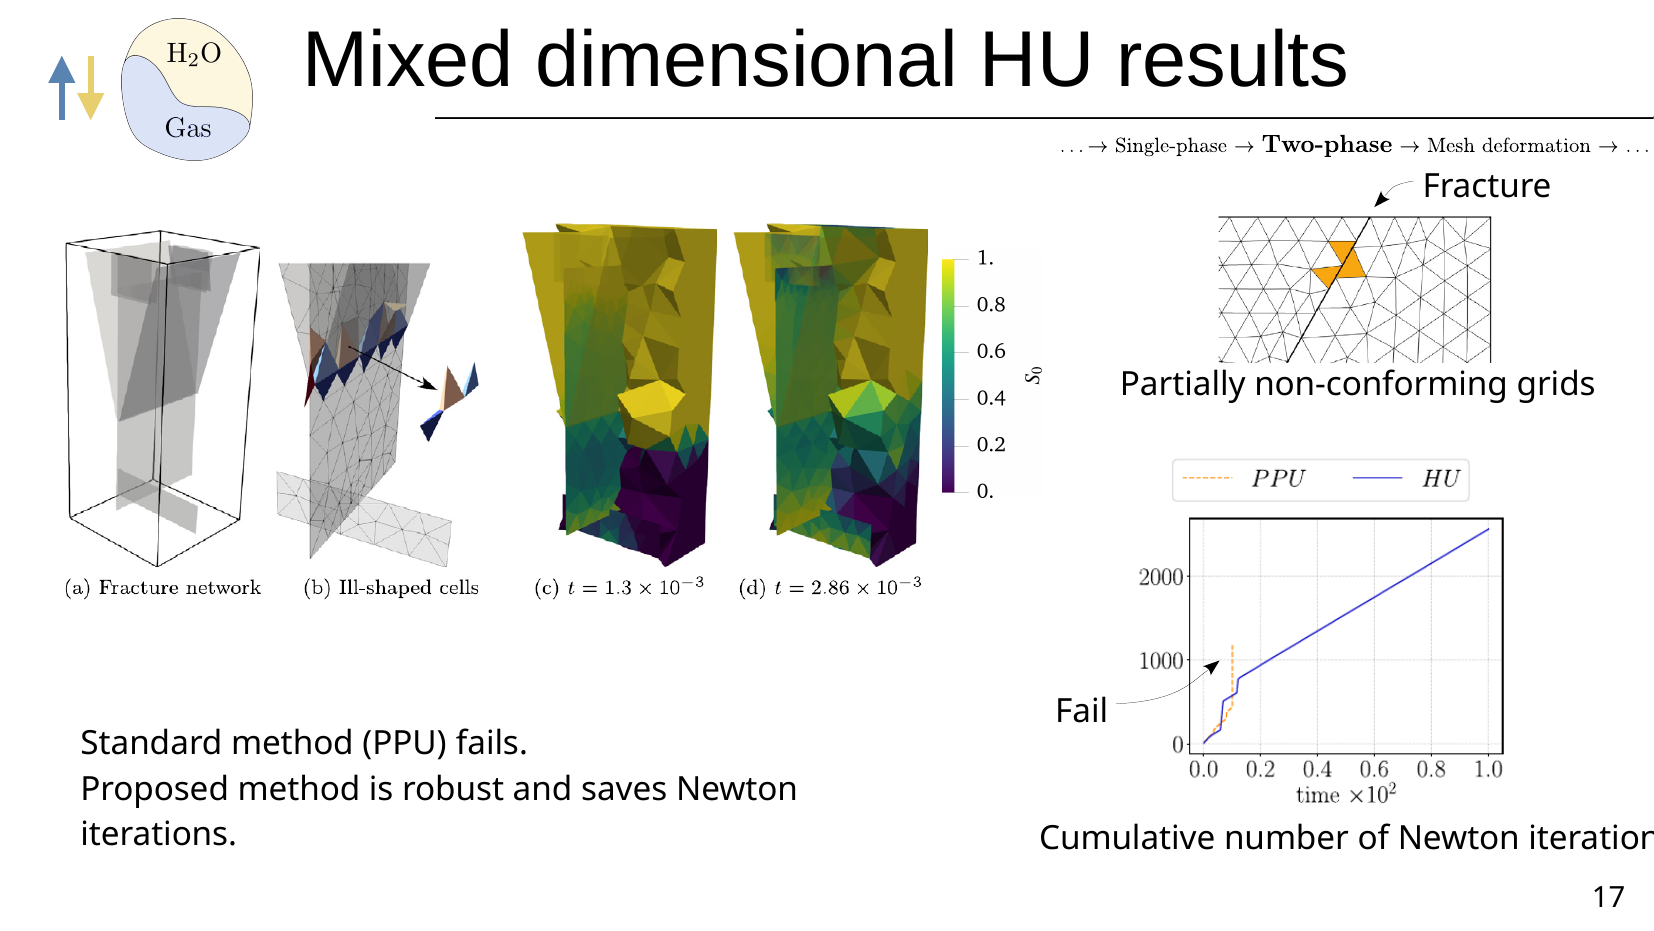

# Mixed dimensional HU results
Fracture
Partially non-conforming grids
Fail
Standard method (PPU) fails.
Proposed method is robust and saves Newton iterations.
Cumulative number of Newton iterations